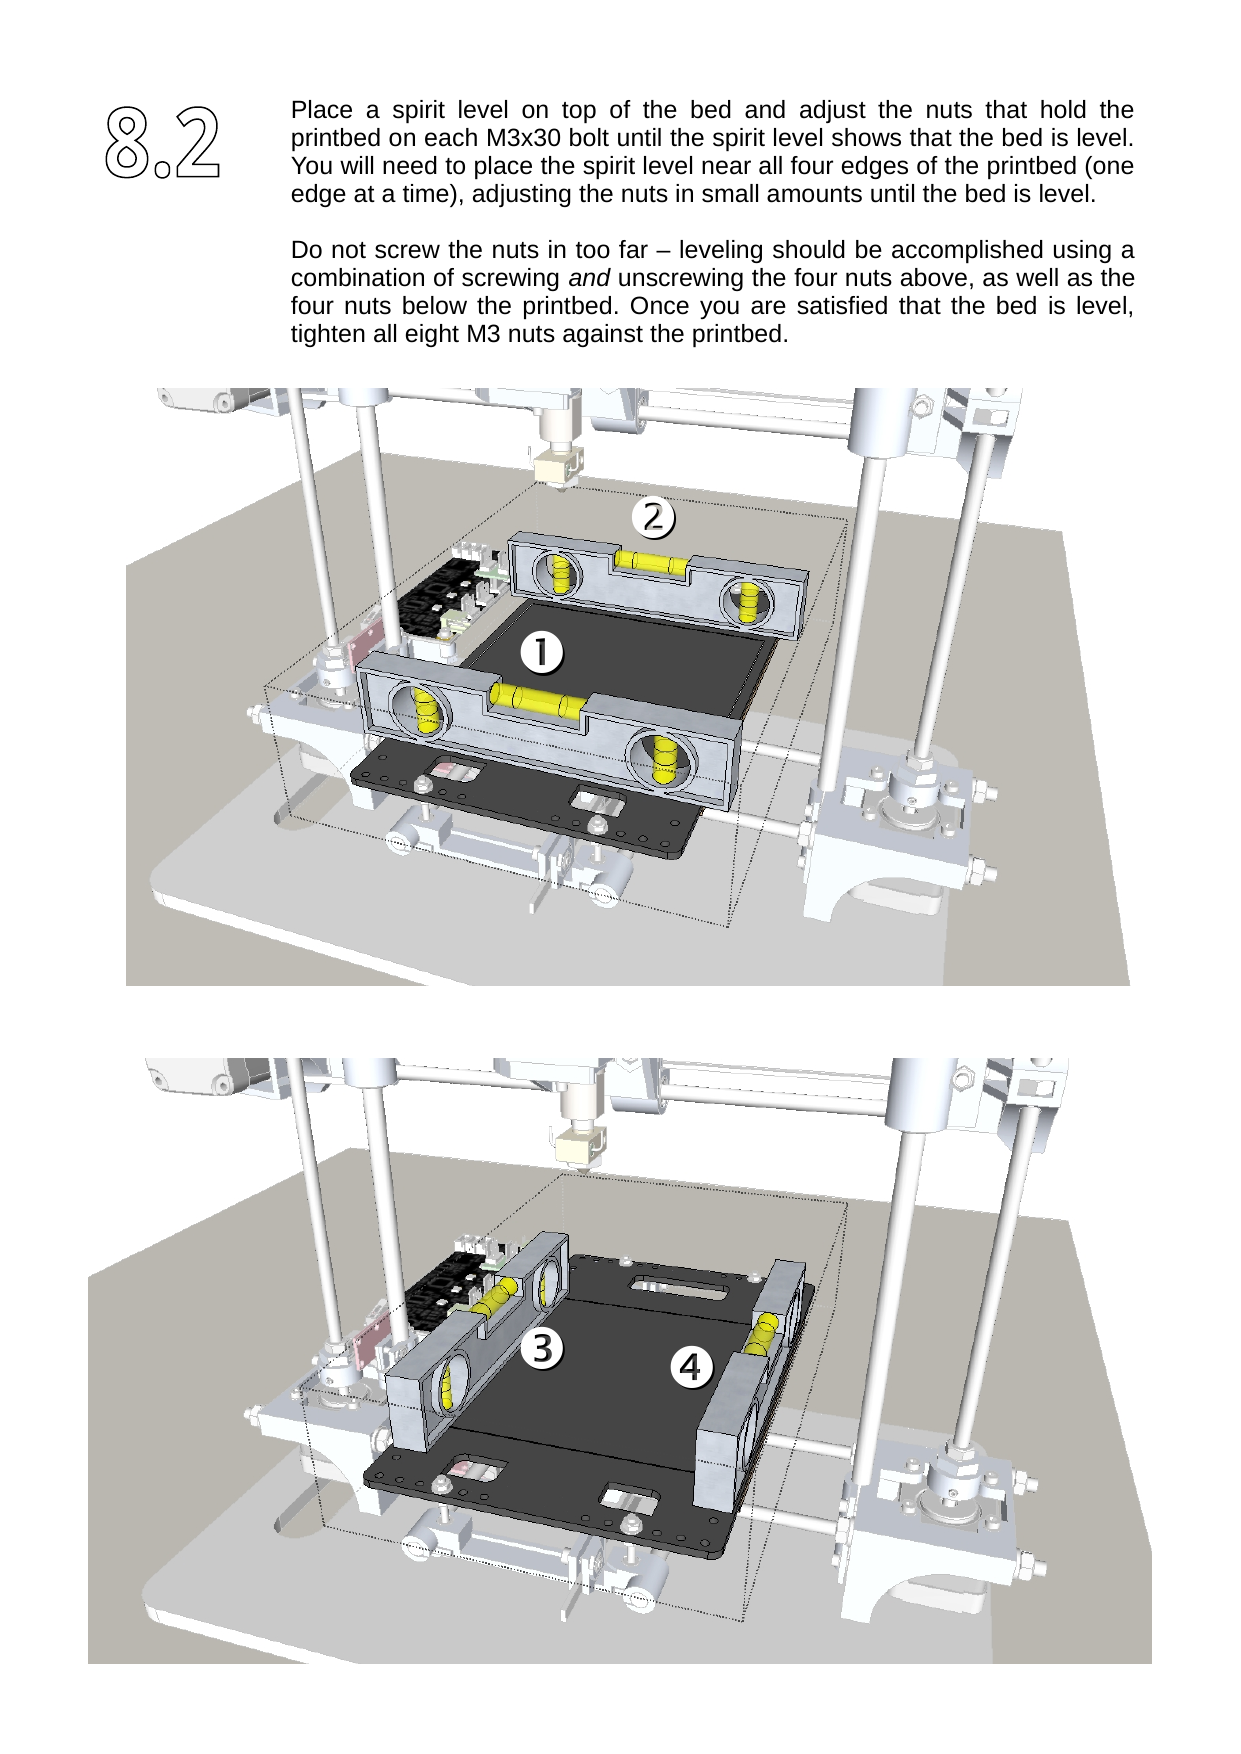

Place a spirit level on top of the bed and adjust the nuts that hold the printbed on each M3x30 bolt until the spirit level shows that the bed is level. You will need to place the spirit level near all four edges of the printbed (one edge at a time), adjusting the nuts in small amounts until the bed is level.
Do not screw the nuts in too far – leveling should be accomplished using a combination of screwing and unscrewing the four nuts above, as well as the four nuts below the printbed. Once you are satisfied that the bed is level, tighten all eight M3 nuts against the printbed.
8.2



